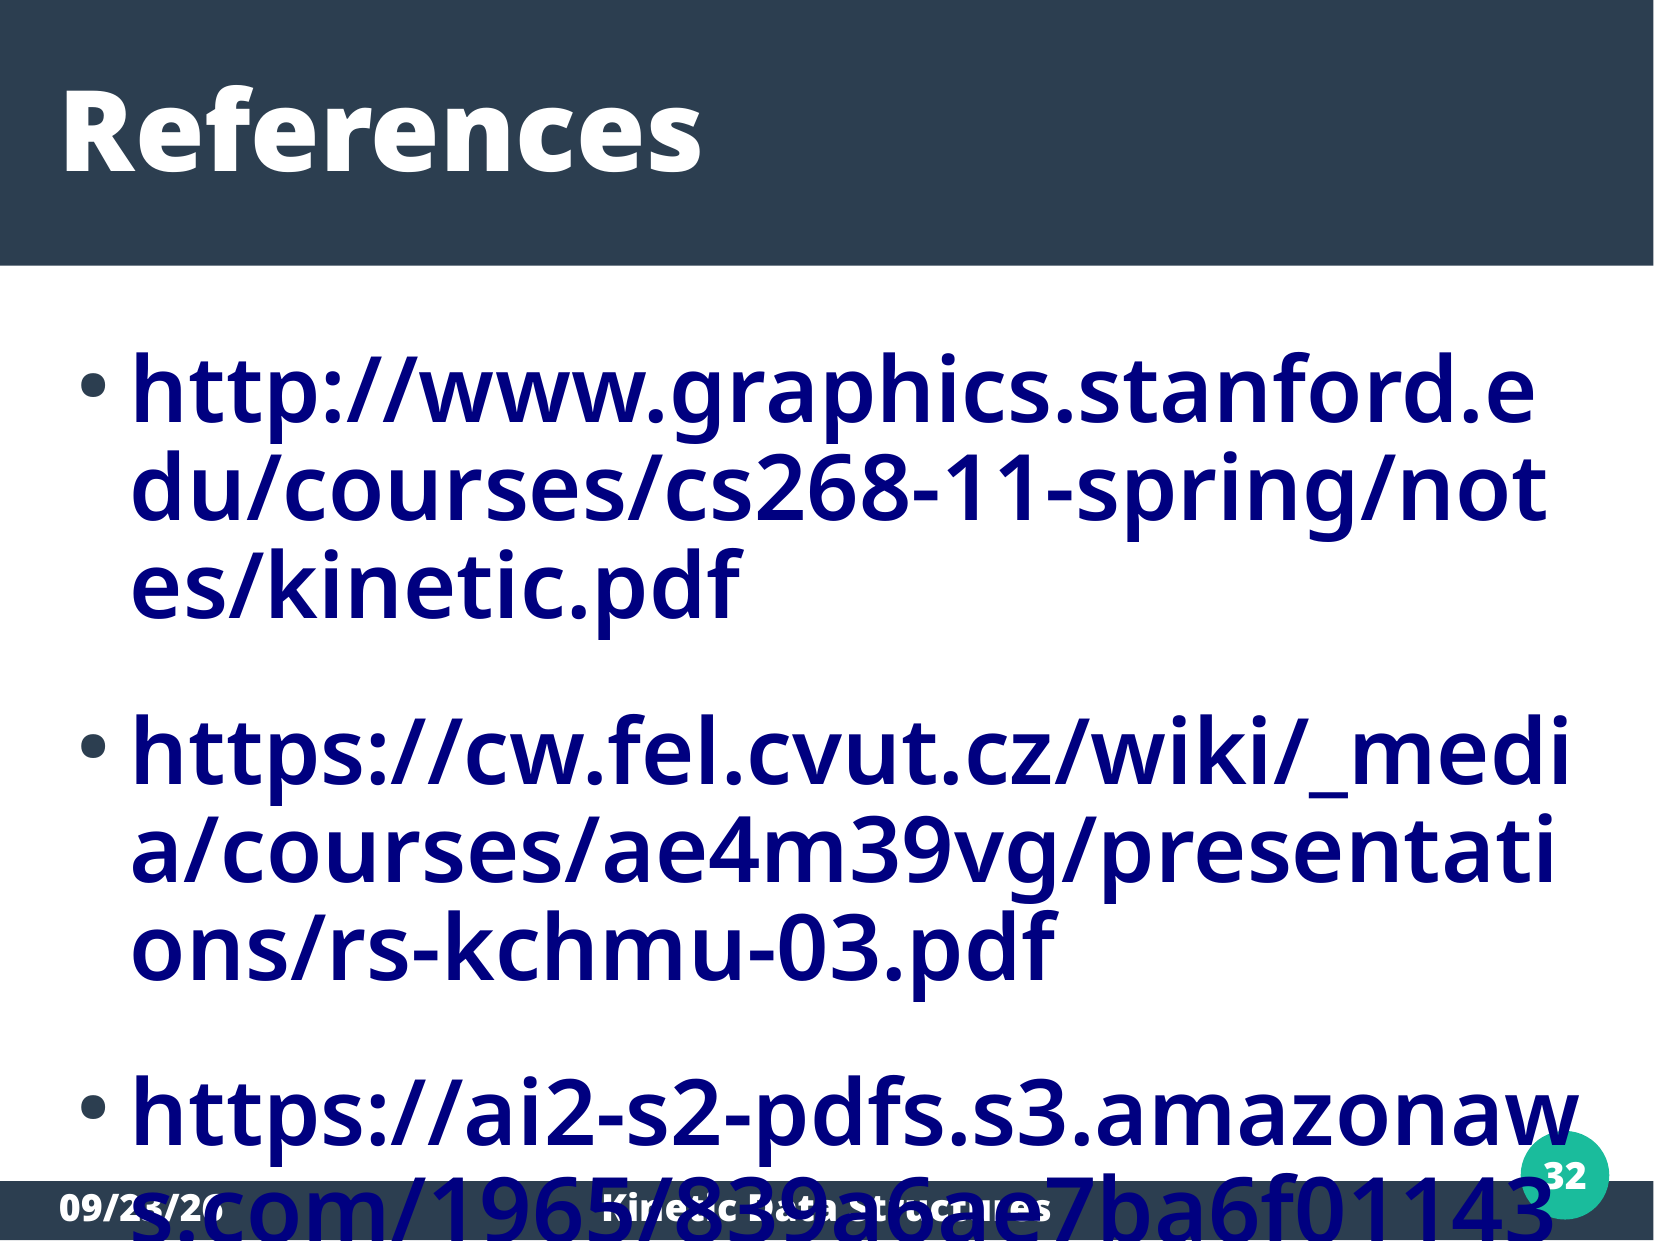

# References
http://www.graphics.stanford.edu/courses/cs268-11-spring/notes/kinetic.pdf
https://cw.fel.cvut.cz/wiki/_media/courses/ae4m39vg/presentations/rs-kchmu-03.pdf
https://ai2-s2-pdfs.s3.amazonaws.com/1965/839a6ae7ba6f01143d8ba1891cab4e1d3ae9.pdf
32
Kinetic Data Structures